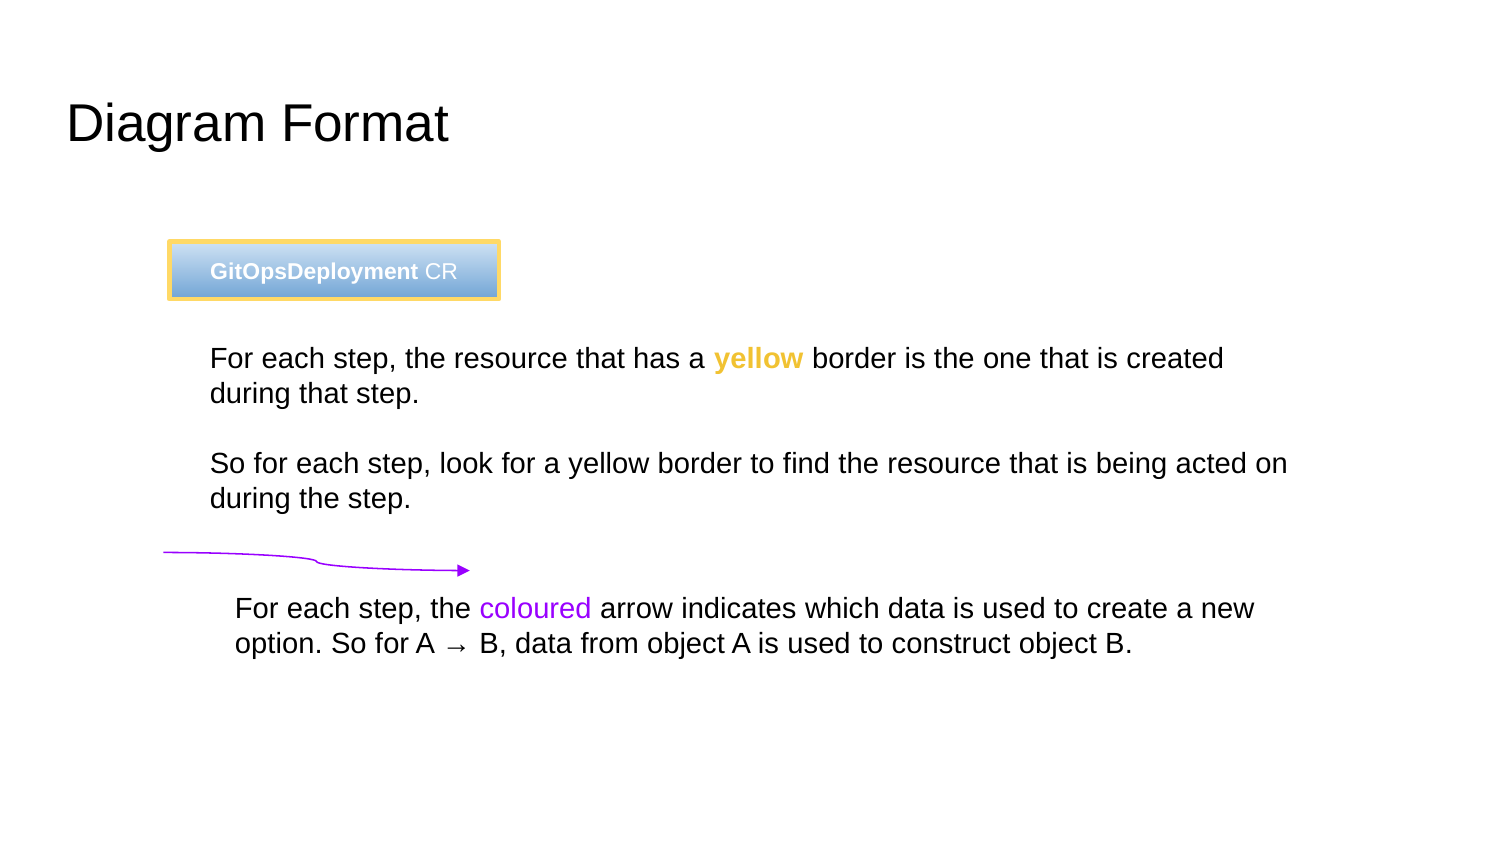

# Diagram Format
GitOpsDeployment CR
For each step, the resource that has a yellow border is the one that is created during that step.
So for each step, look for a yellow border to find the resource that is being acted on during the step.
For each step, the coloured arrow indicates which data is used to create a new option. So for A → B, data from object A is used to construct object B.